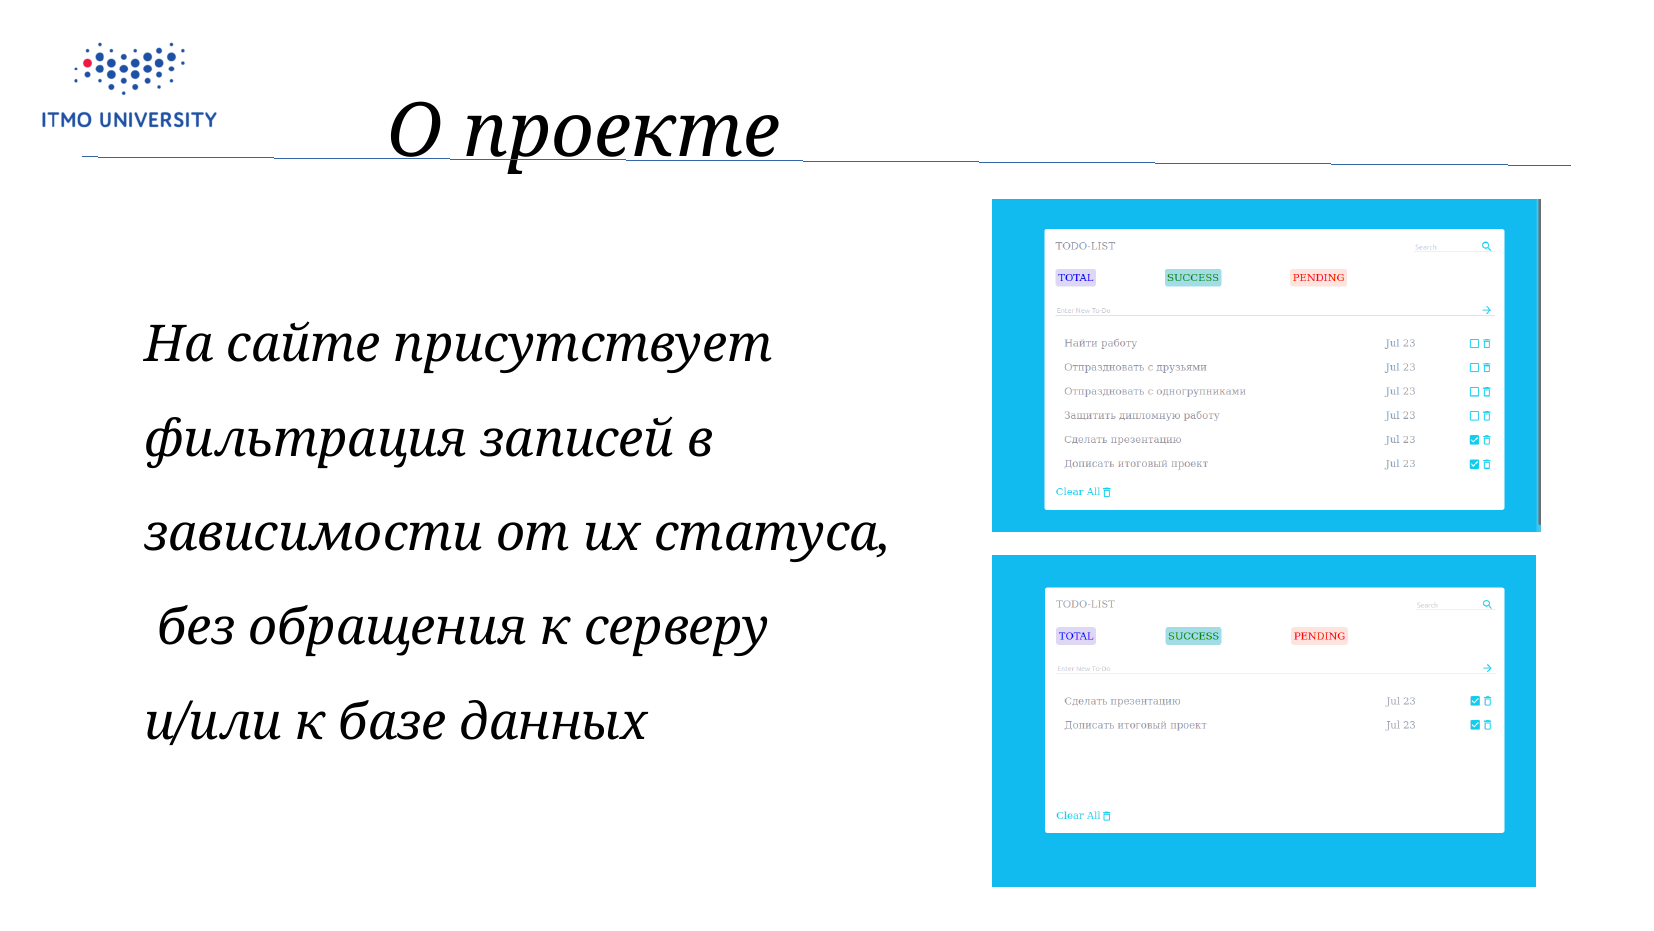

# О проекте
На сайте присутствует
фильтрация записей в
зависимости от их статуса,
 без обращения к серверу
и/или к базе данных